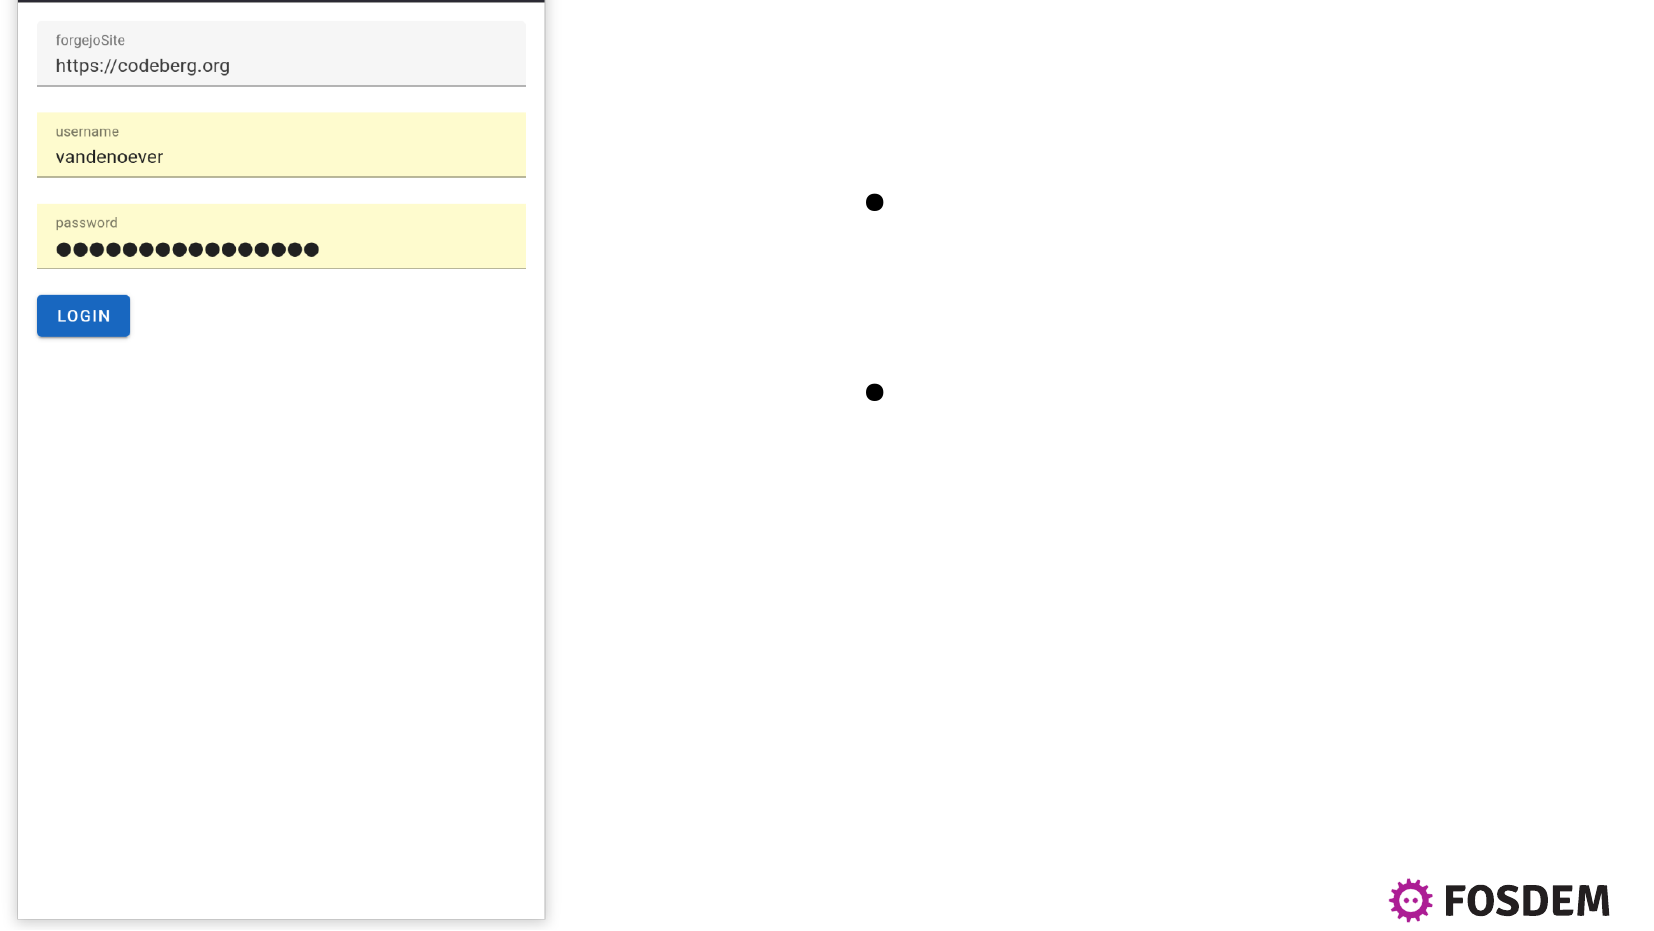

# Login screen
Provide the full url of the server
Password goes directly to the Forgejo server